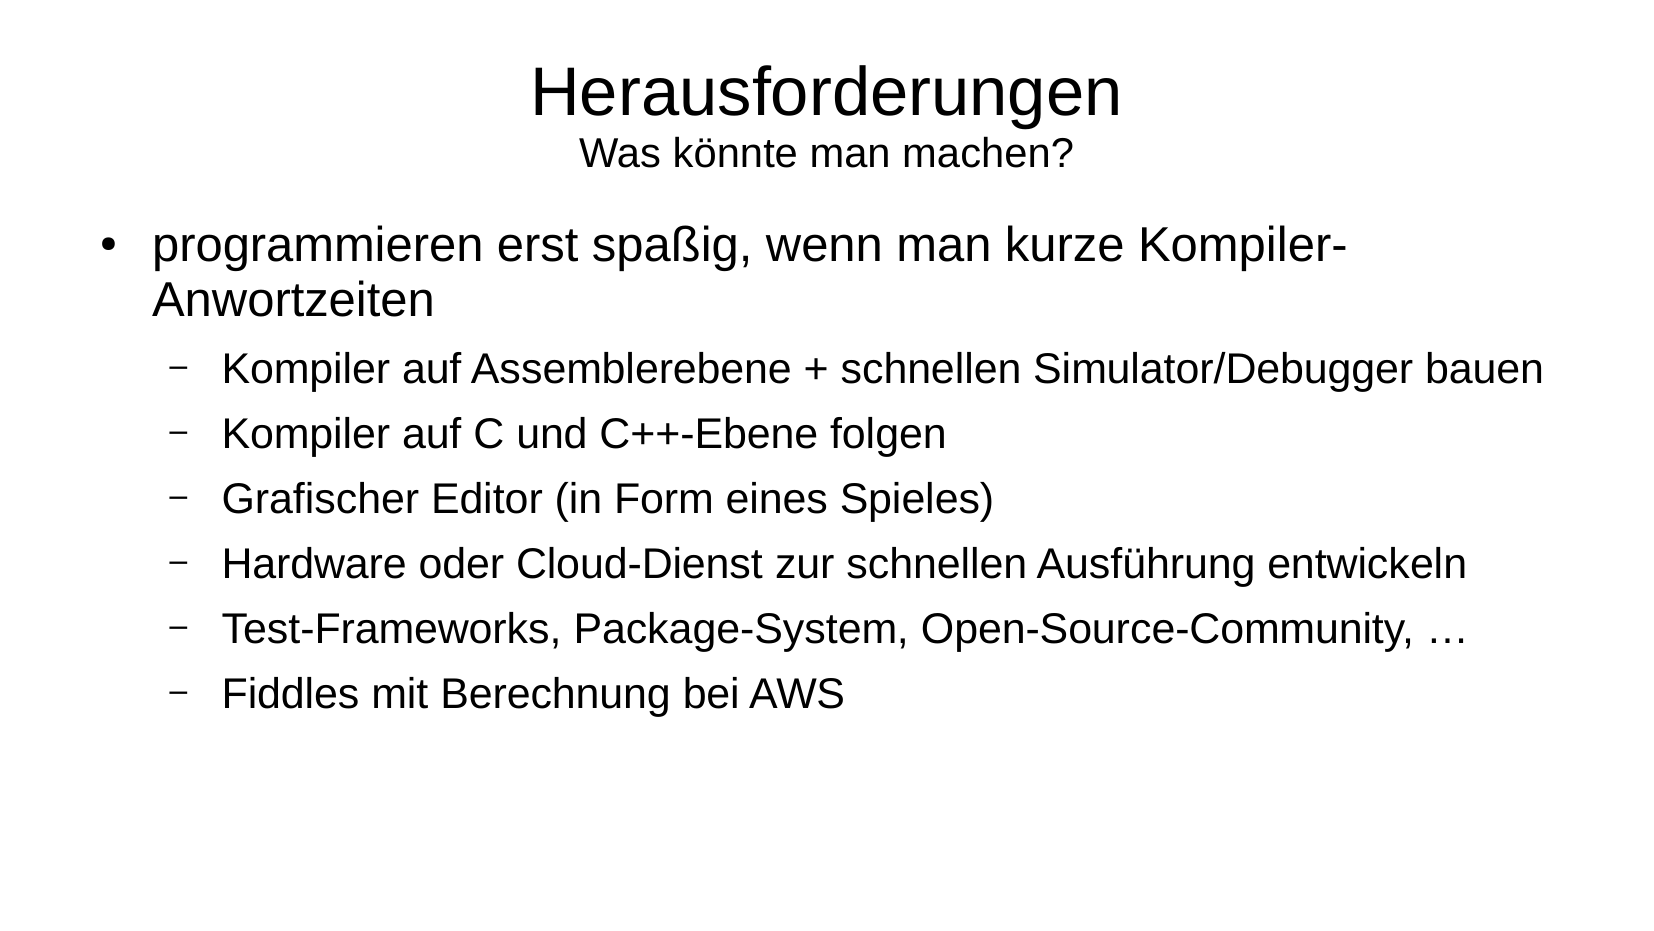

# Herausforderungen Was könnte man machen?
programmieren erst spaßig, wenn man kurze Kompiler-Anwortzeiten
Kompiler auf Assemblerebene + schnellen Simulator/Debugger bauen
Kompiler auf C und C++-Ebene folgen
Grafischer Editor (in Form eines Spieles)
Hardware oder Cloud-Dienst zur schnellen Ausführung entwickeln
Test-Frameworks, Package-System, Open-Source-Community, …
Fiddles mit Berechnung bei AWS